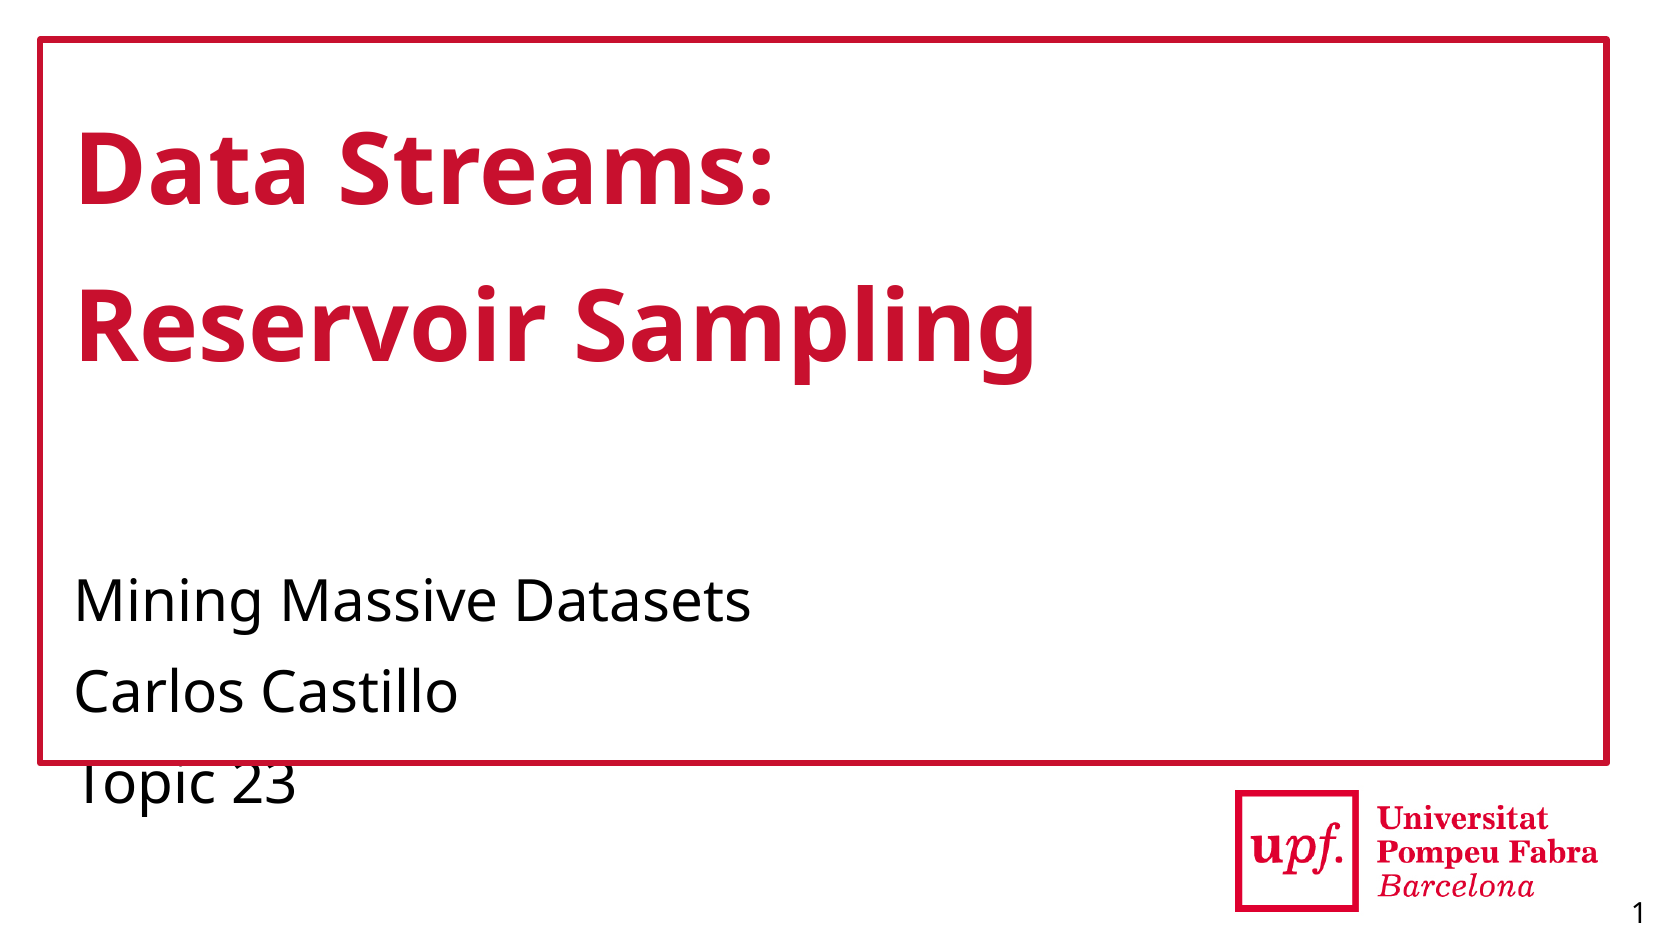

Data Streams:
Reservoir Sampling
Mining Massive Datasets
Carlos Castillo
Topic 23
1